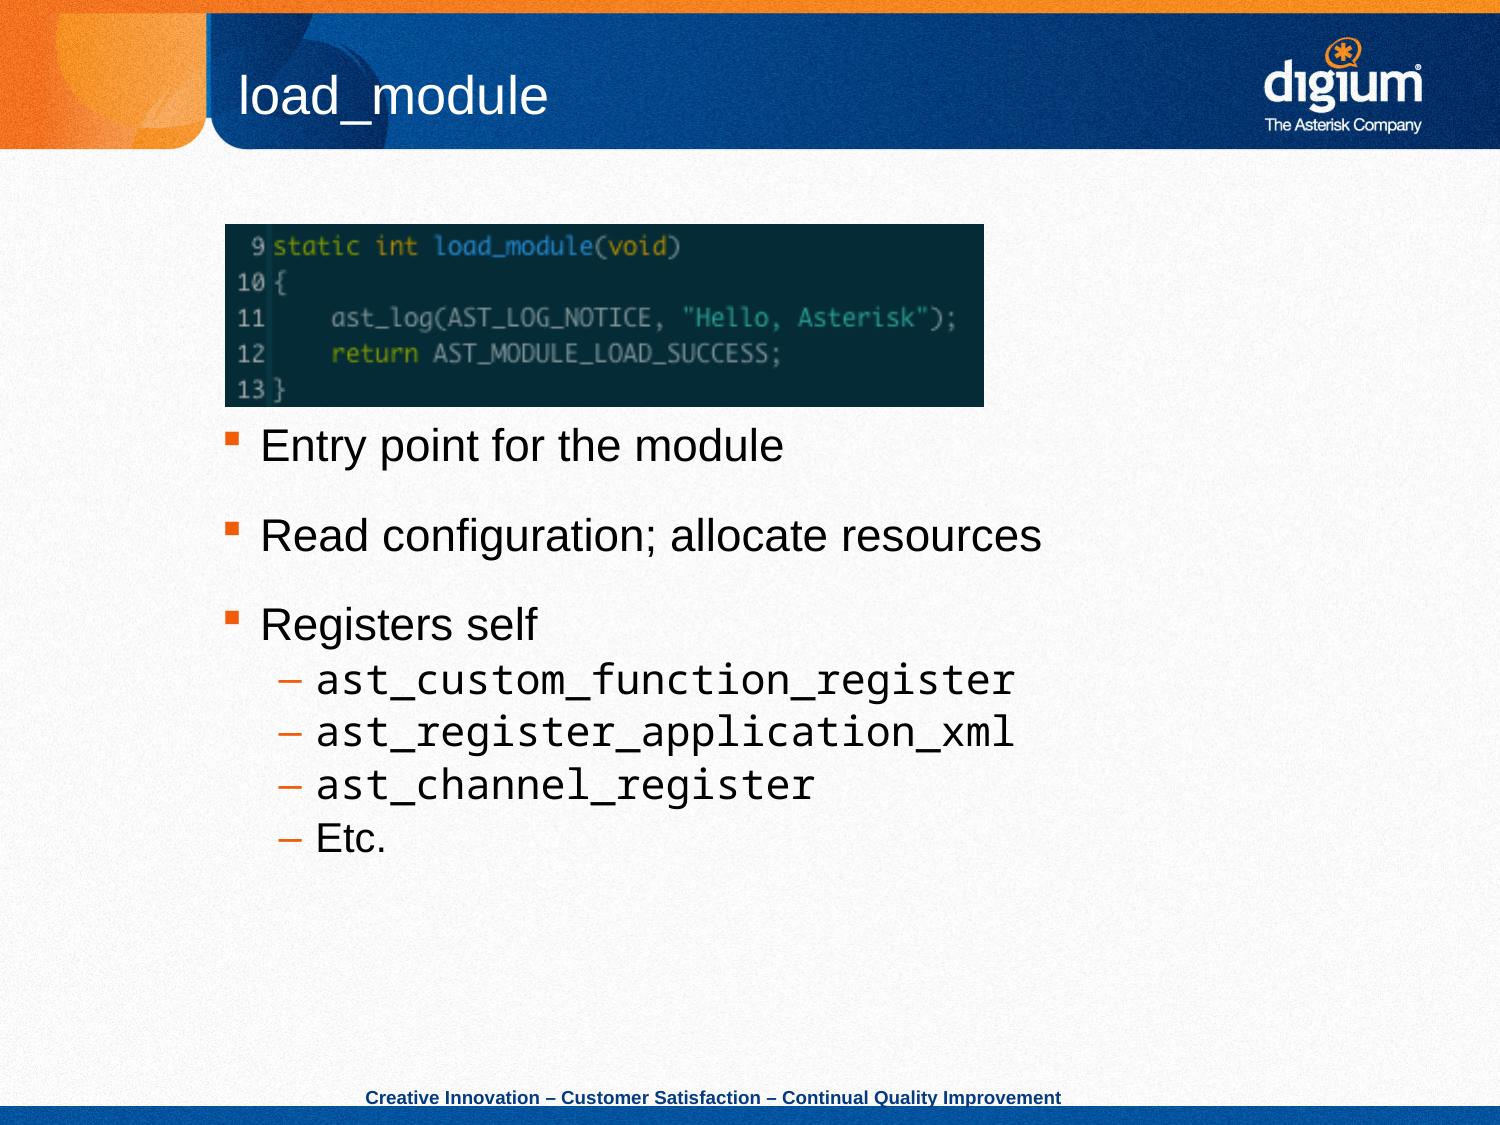

# load_module
Entry point for the module
Read configuration; allocate resources
Registers self
ast_custom_function_register
ast_register_application_xml
ast_channel_register
Etc.